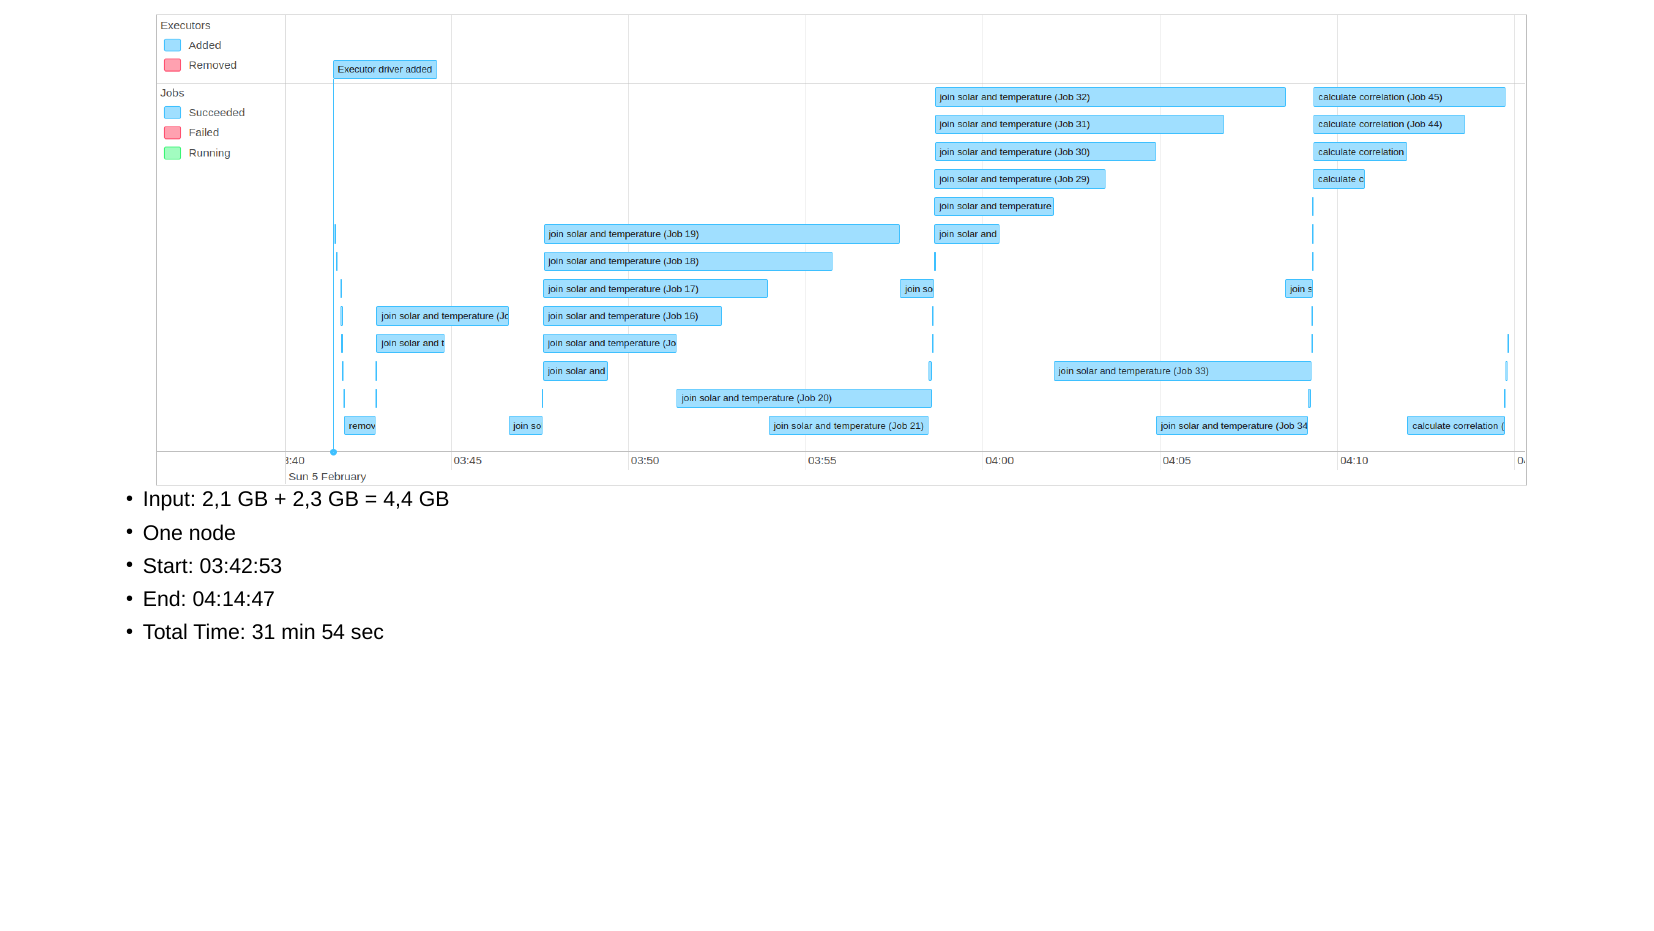

# Input: 2,1 GB + 2,3 GB = 4,4 GB
One node
Start: 03:42:53
End: 04:14:47
Total Time: 31 min 54 sec